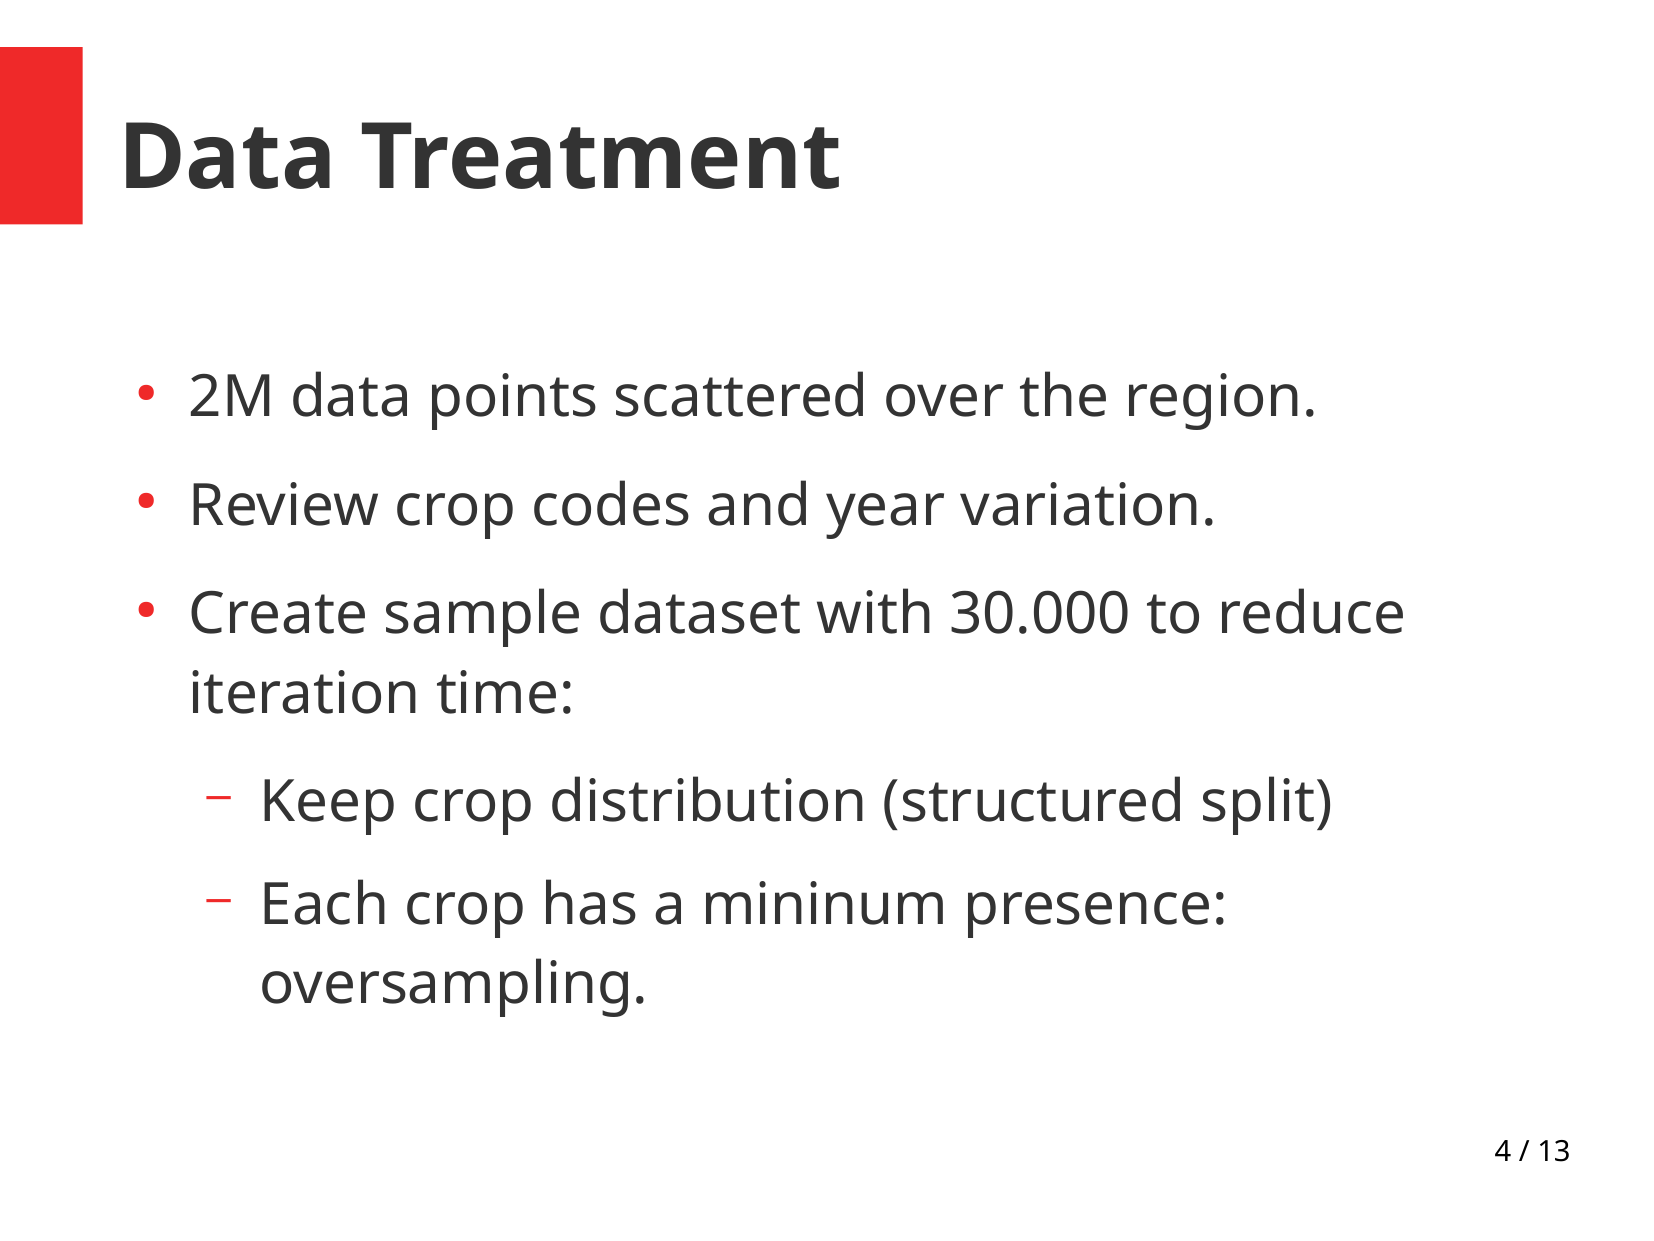

# Data Treatment
2M data points scattered over the region.
Review crop codes and year variation.
Create sample dataset with 30.000 to reduce iteration time:
Keep crop distribution (structured split)
Each crop has a mininum presence: oversampling.
4